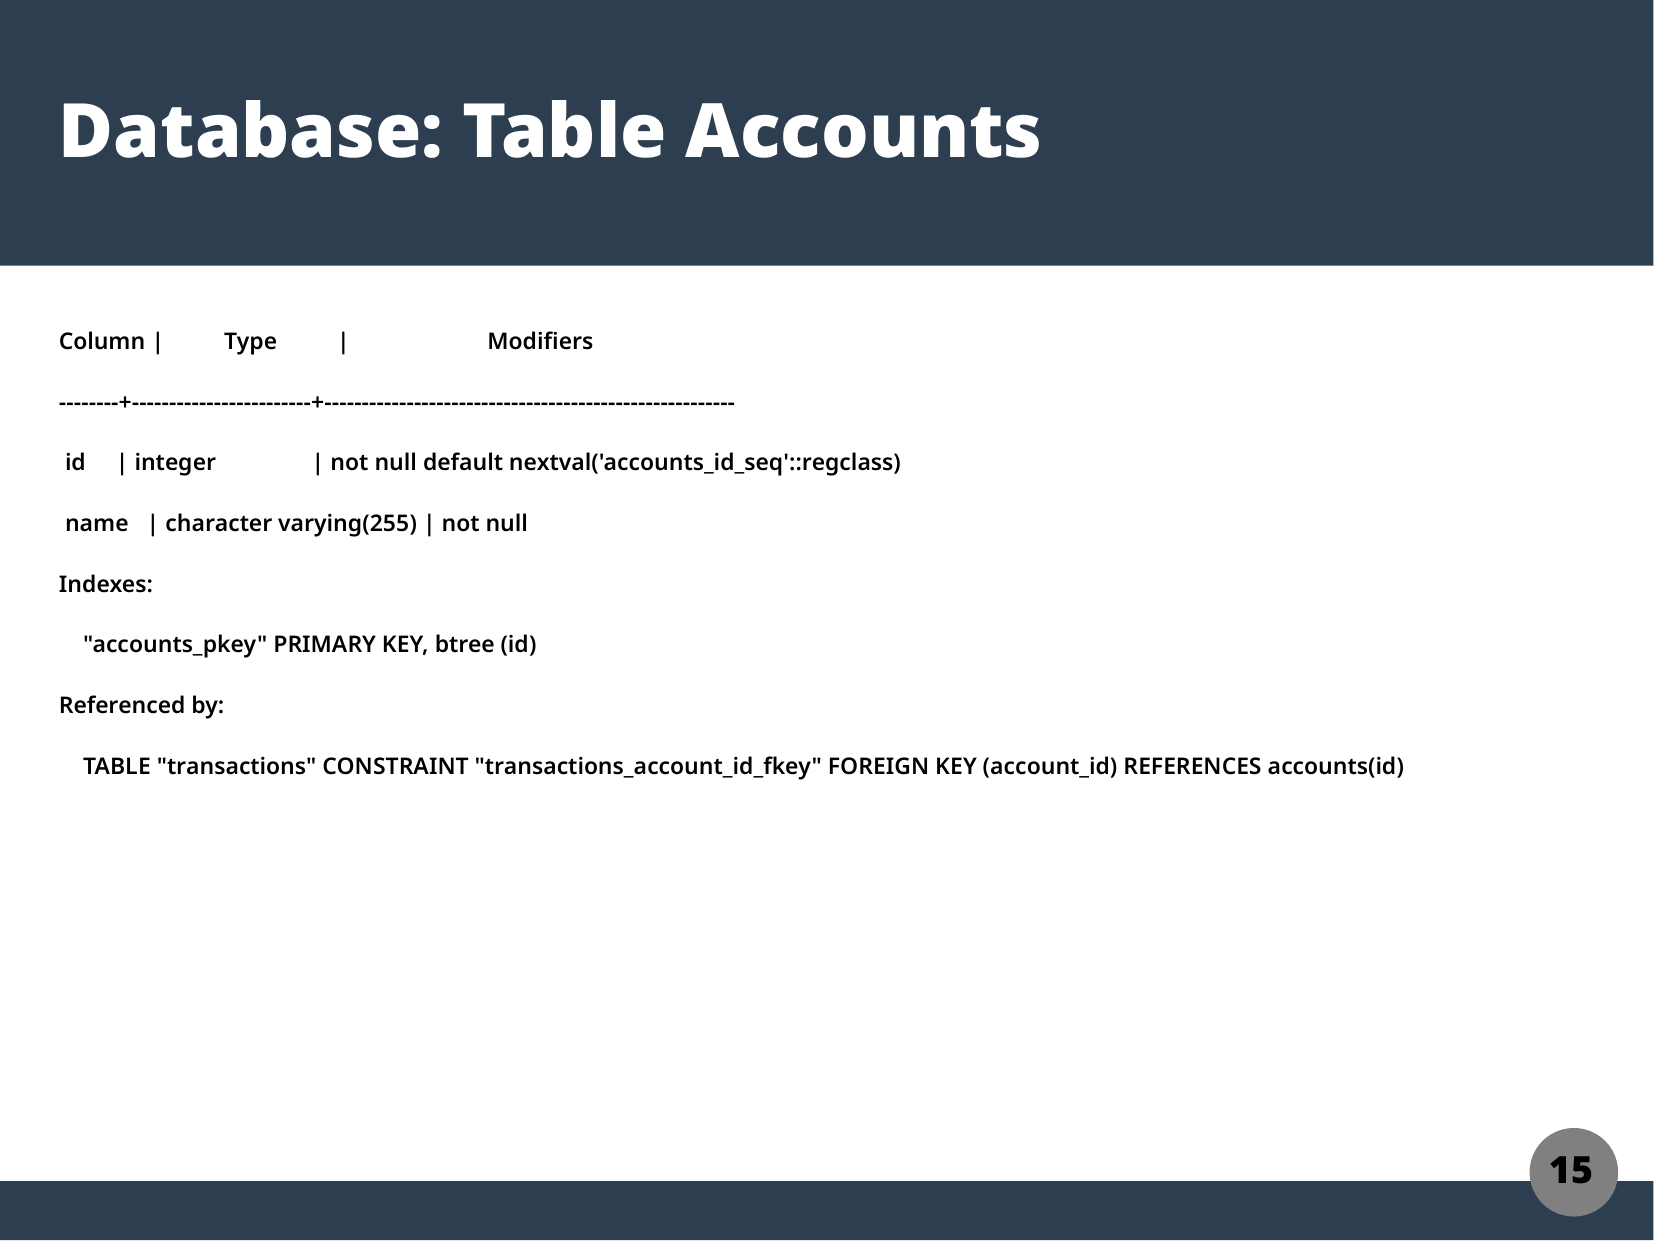

# Database: Table Accounts
Column | Type | Modifiers
--------+------------------------+-------------------------------------------------------
 id | integer | not null default nextval('accounts_id_seq'::regclass)
 name | character varying(255) | not null
Indexes:
 "accounts_pkey" PRIMARY KEY, btree (id)
Referenced by:
 TABLE "transactions" CONSTRAINT "transactions_account_id_fkey" FOREIGN KEY (account_id) REFERENCES accounts(id)
15